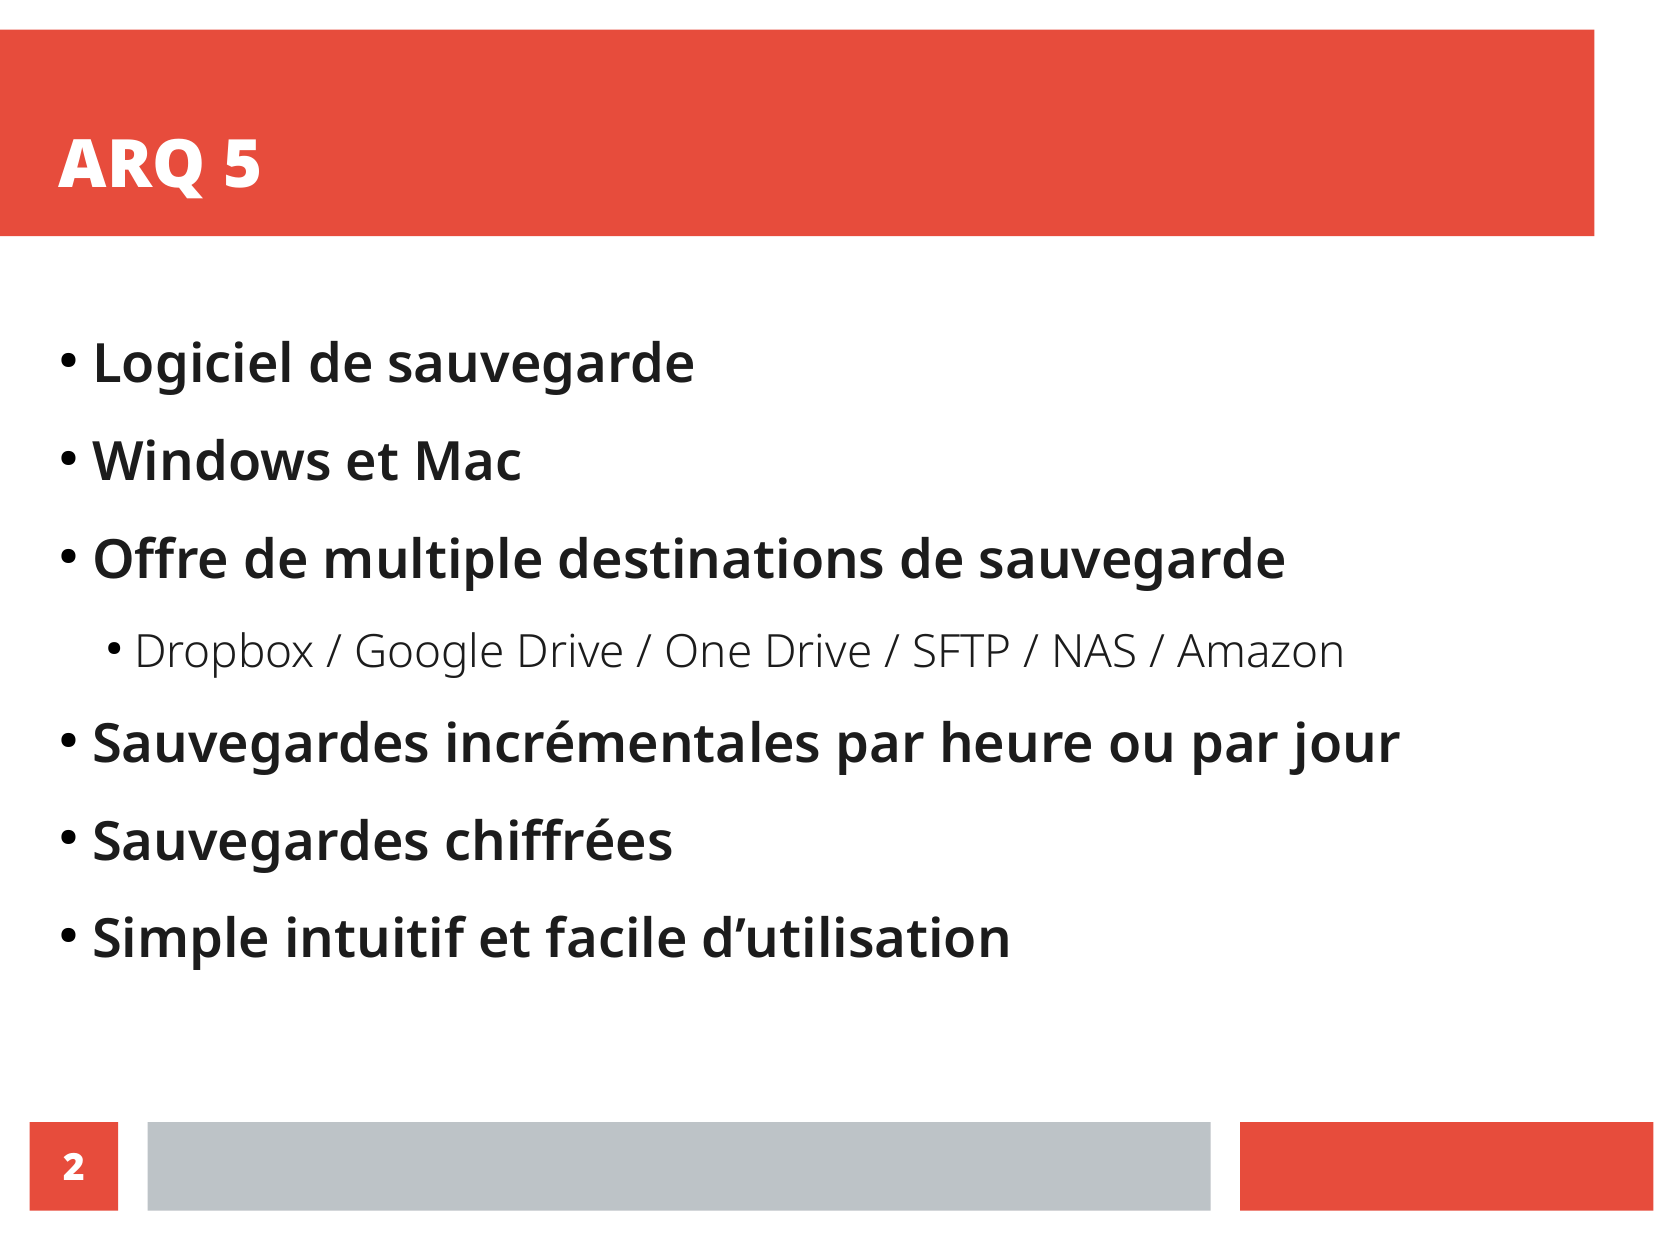

# ARQ 5
 Logiciel de sauvegarde
 Windows et Mac
 Offre de multiple destinations de sauvegarde
 Dropbox / Google Drive / One Drive / SFTP / NAS / Amazon
 Sauvegardes incrémentales par heure ou par jour
 Sauvegardes chiffrées
 Simple intuitif et facile d’utilisation
2